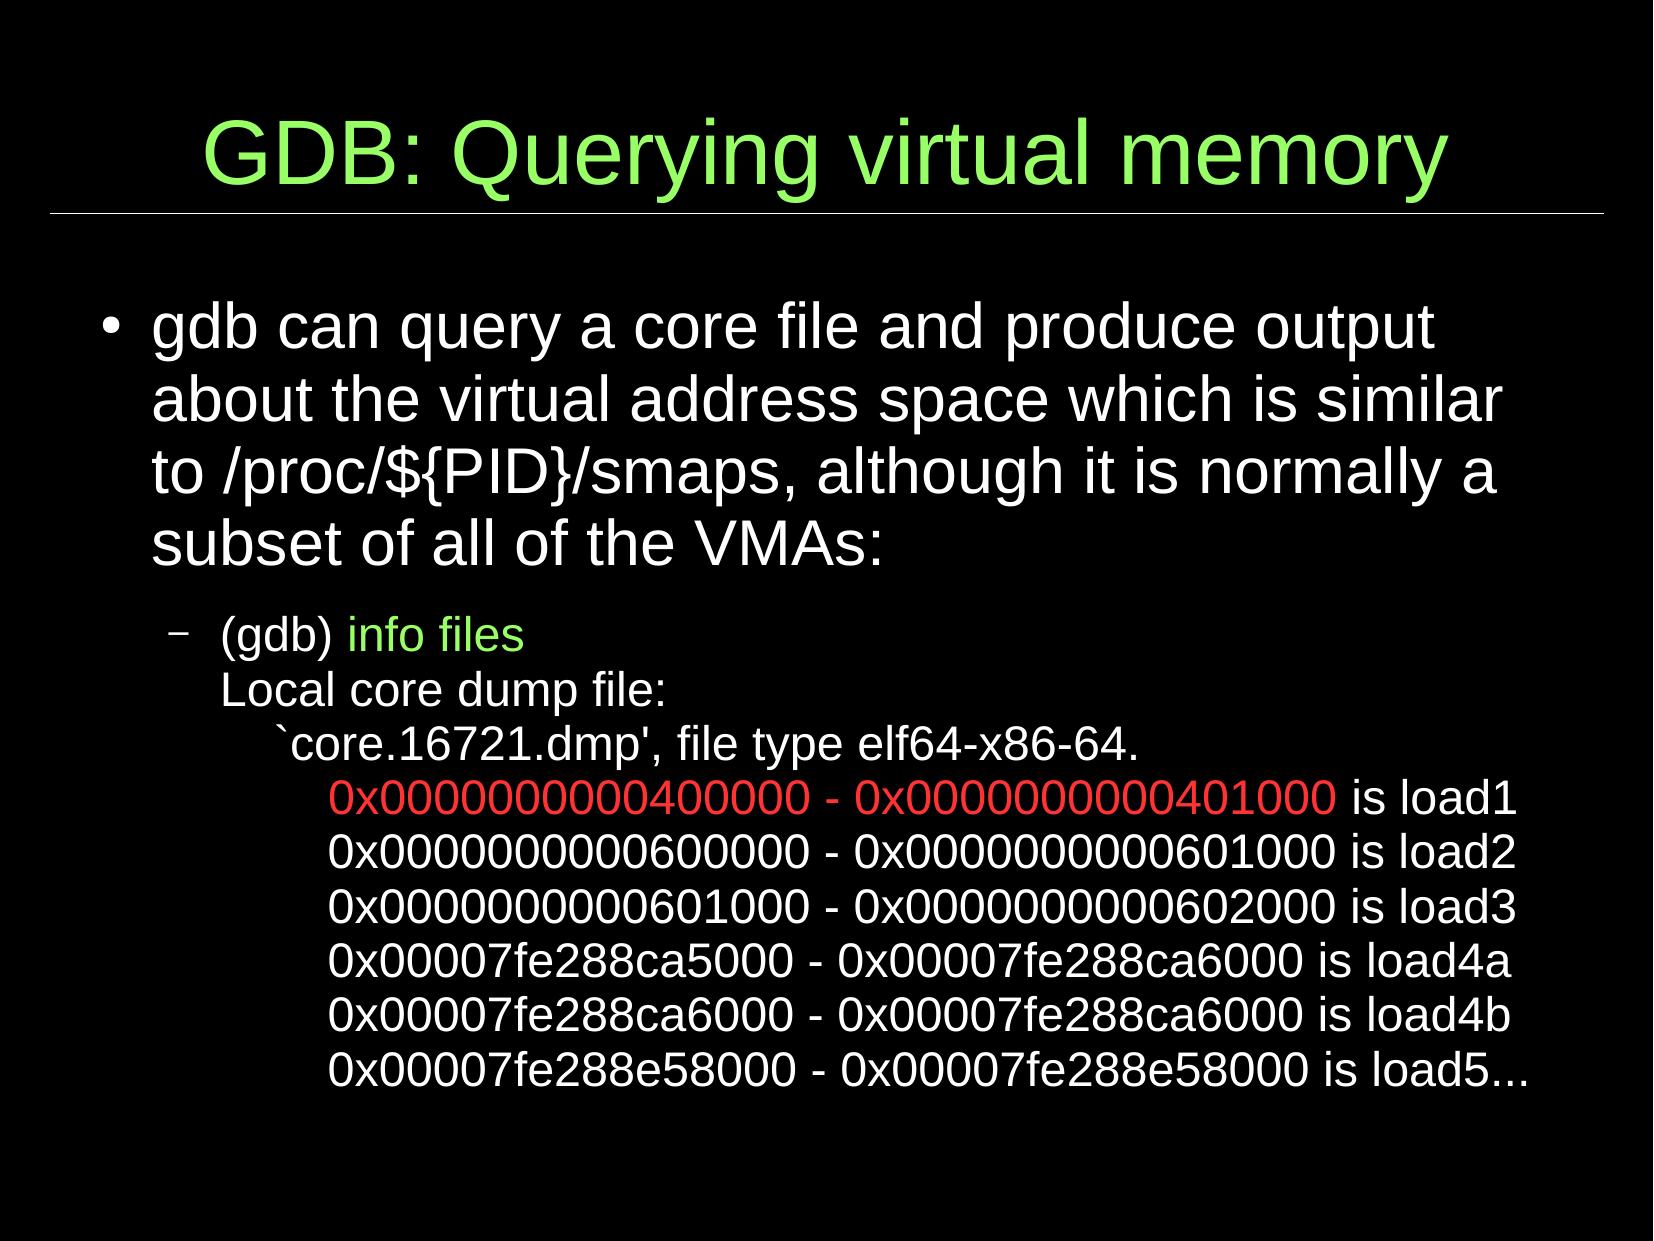

# GDB: Querying virtual memory
gdb can query a core file and produce output about the virtual address space which is similar to /proc/${PID}/smaps, although it is normally a subset of all of the VMAs:
(gdb) info files
Local core dump file:
 `core.16721.dmp', file type elf64-x86-64.
 0x0000000000400000 - 0x0000000000401000 is load1
 0x0000000000600000 - 0x0000000000601000 is load2
 0x0000000000601000 - 0x0000000000602000 is load3
 0x00007fe288ca5000 - 0x00007fe288ca6000 is load4a
 0x00007fe288ca6000 - 0x00007fe288ca6000 is load4b
 0x00007fe288e58000 - 0x00007fe288e58000 is load5...